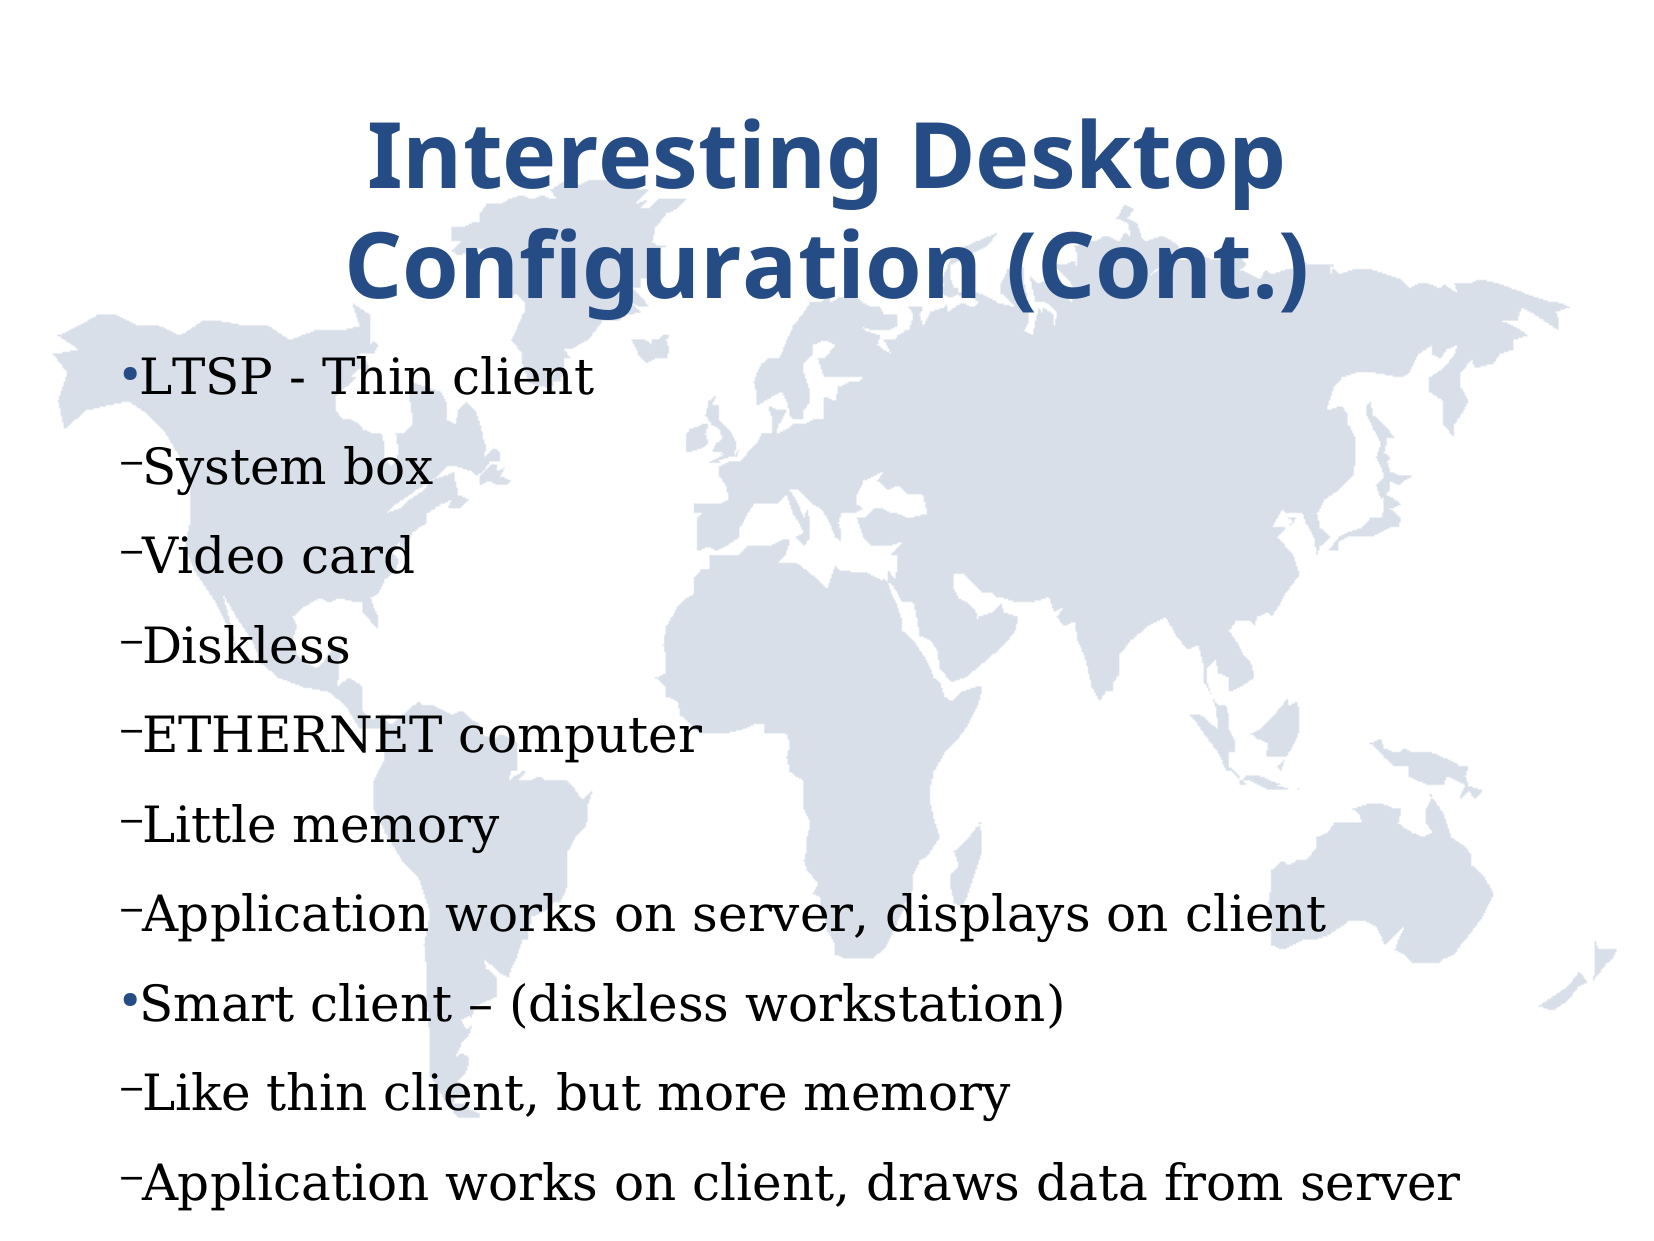

# Interesting Desktop Configuration (Cont.)
LTSP - Thin client
System box
Video card
Diskless
ETHERNET computer
Little memory
Application works on server, displays on client
Smart client – (diskless workstation)
Like thin client, but more memory
Application works on client, draws data from server